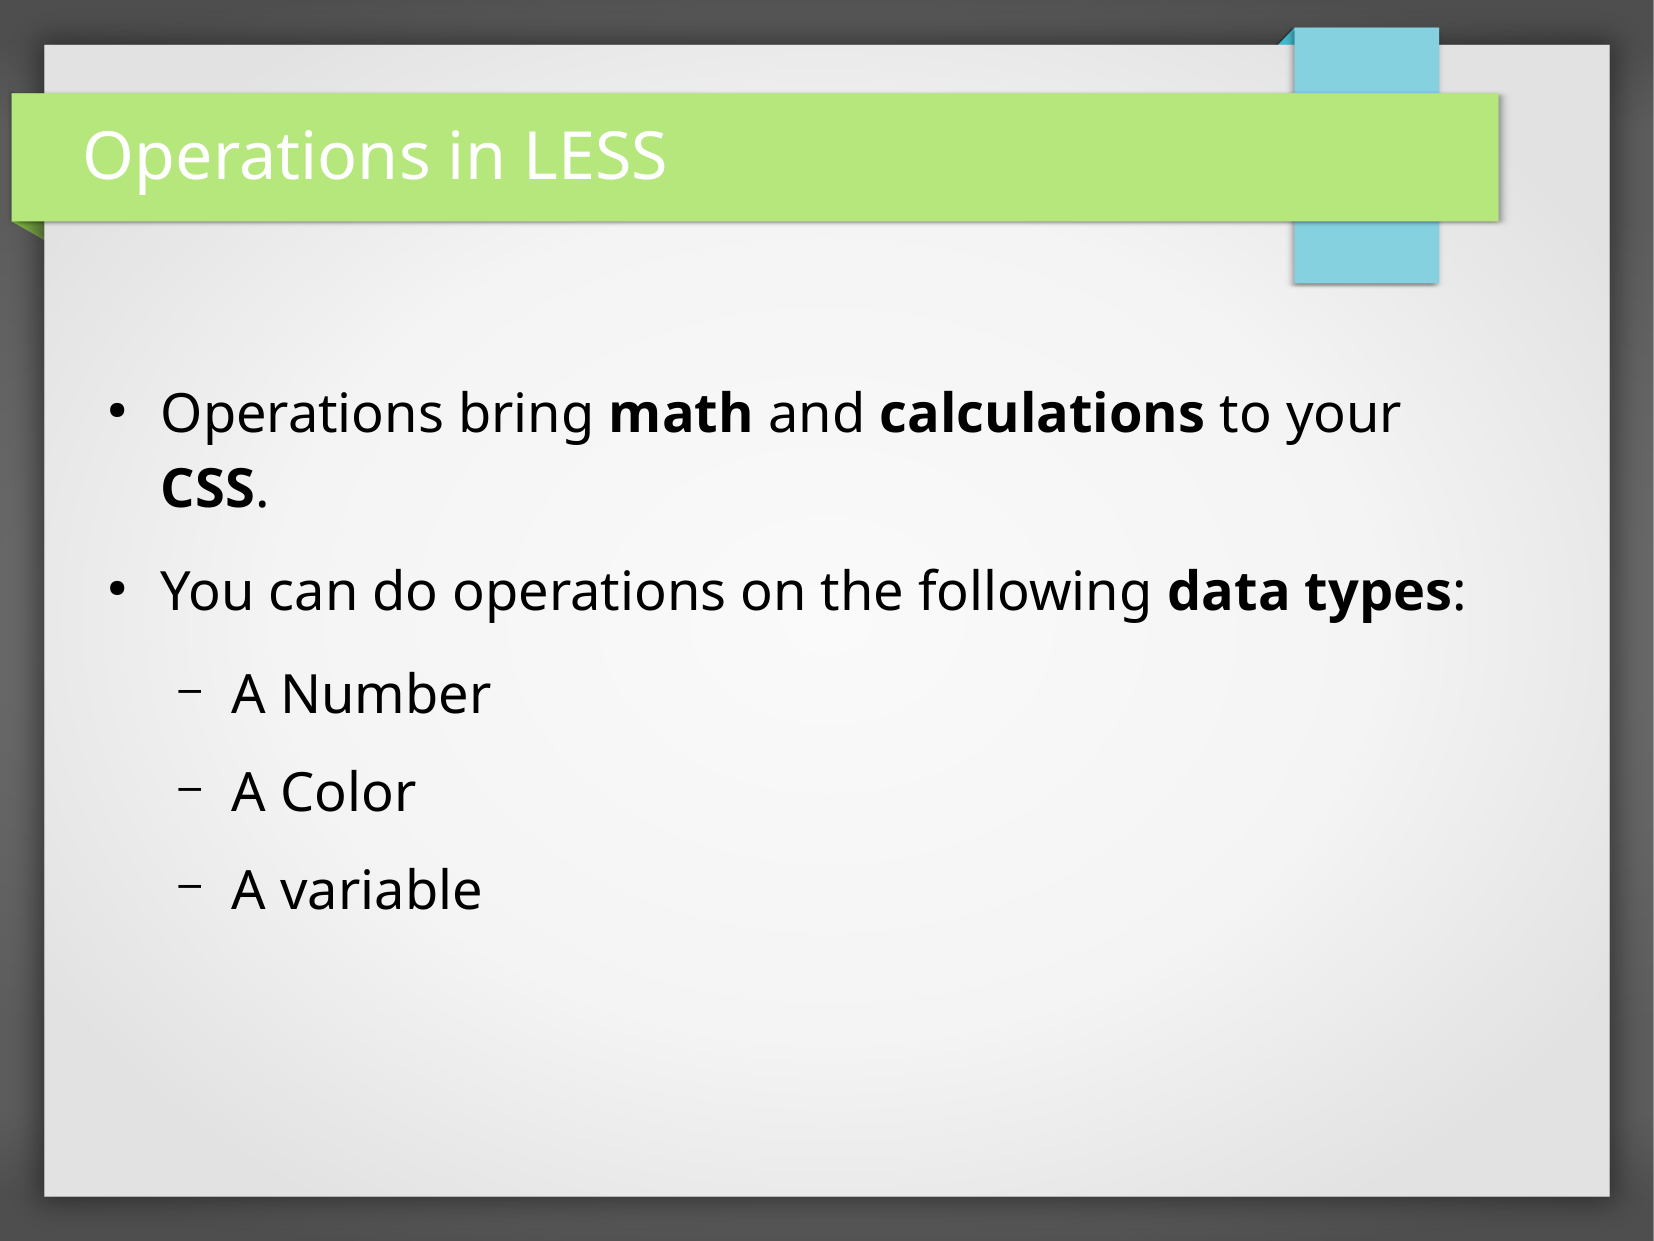

# Operations in LESS
Operations bring math and calculations to your CSS.
You can do operations on the following data types:
A Number
A Color
A variable